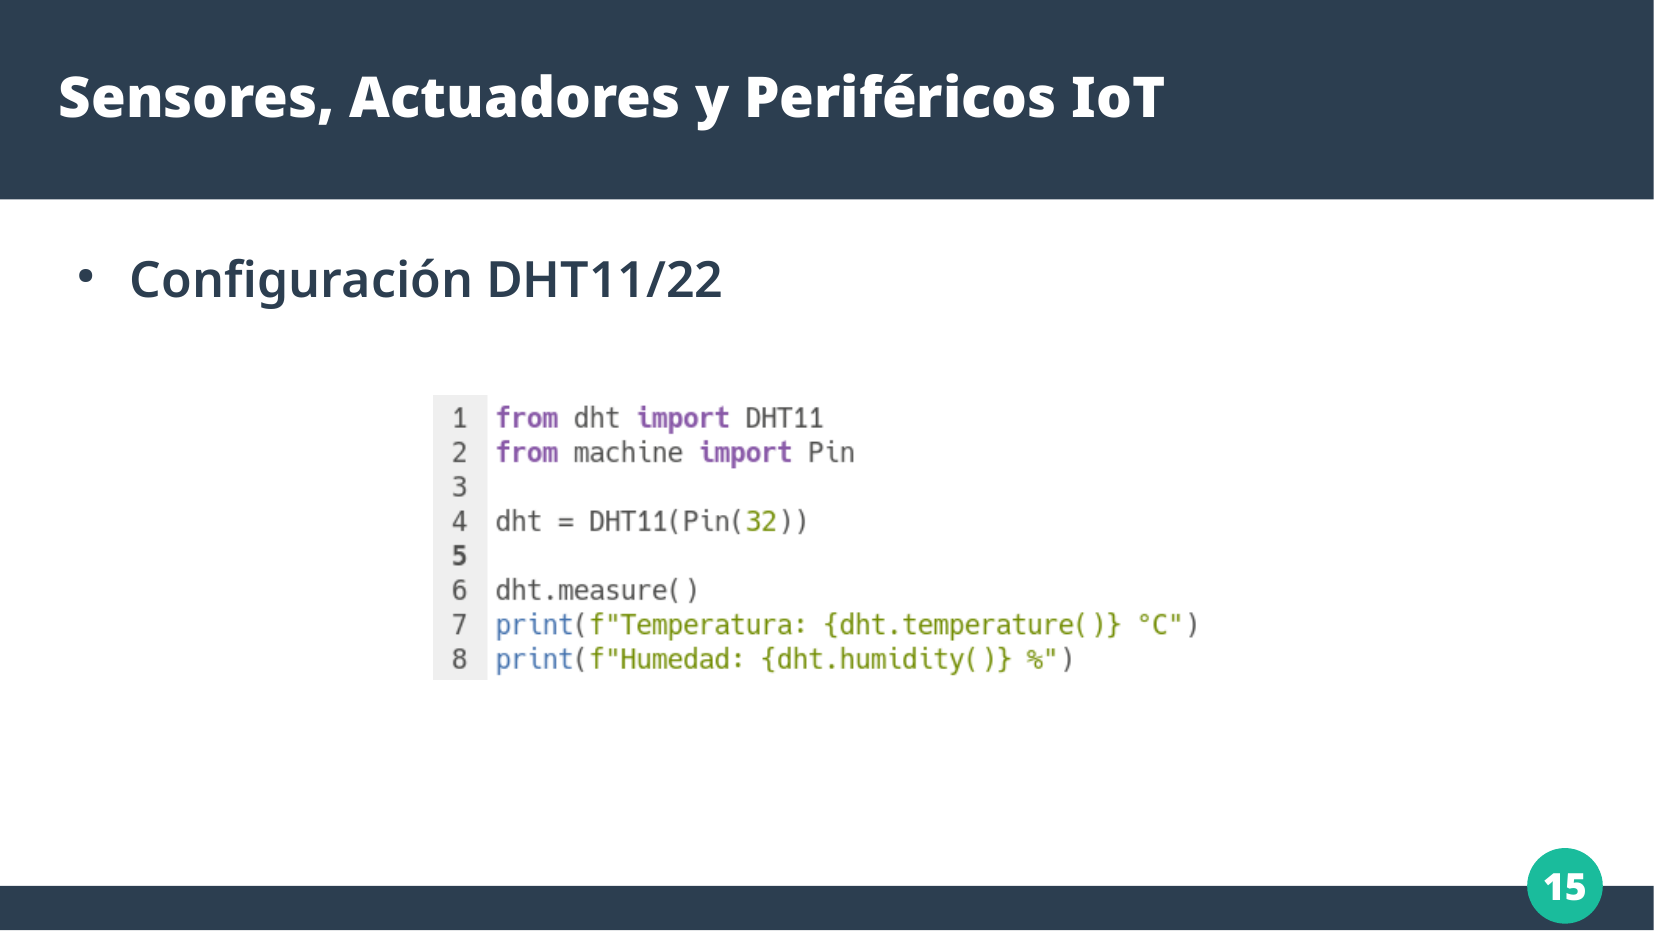

# Sensores, Actuadores y Periféricos IoT
Configuración DHT11/22